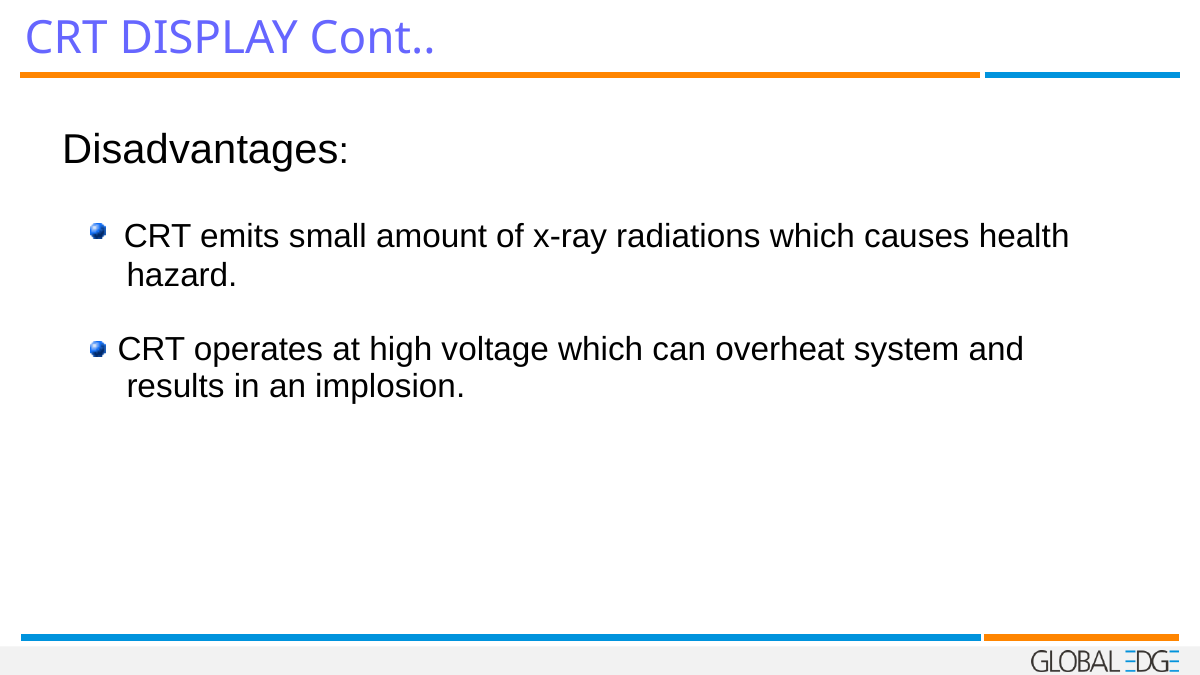

# CRT DISPLAY Cont..
Disadvantages:
 CRT emits small amount of x-ray radiations which causes health
 hazard.
 CRT operates at high voltage which can overheat system and
 results in an implosion.